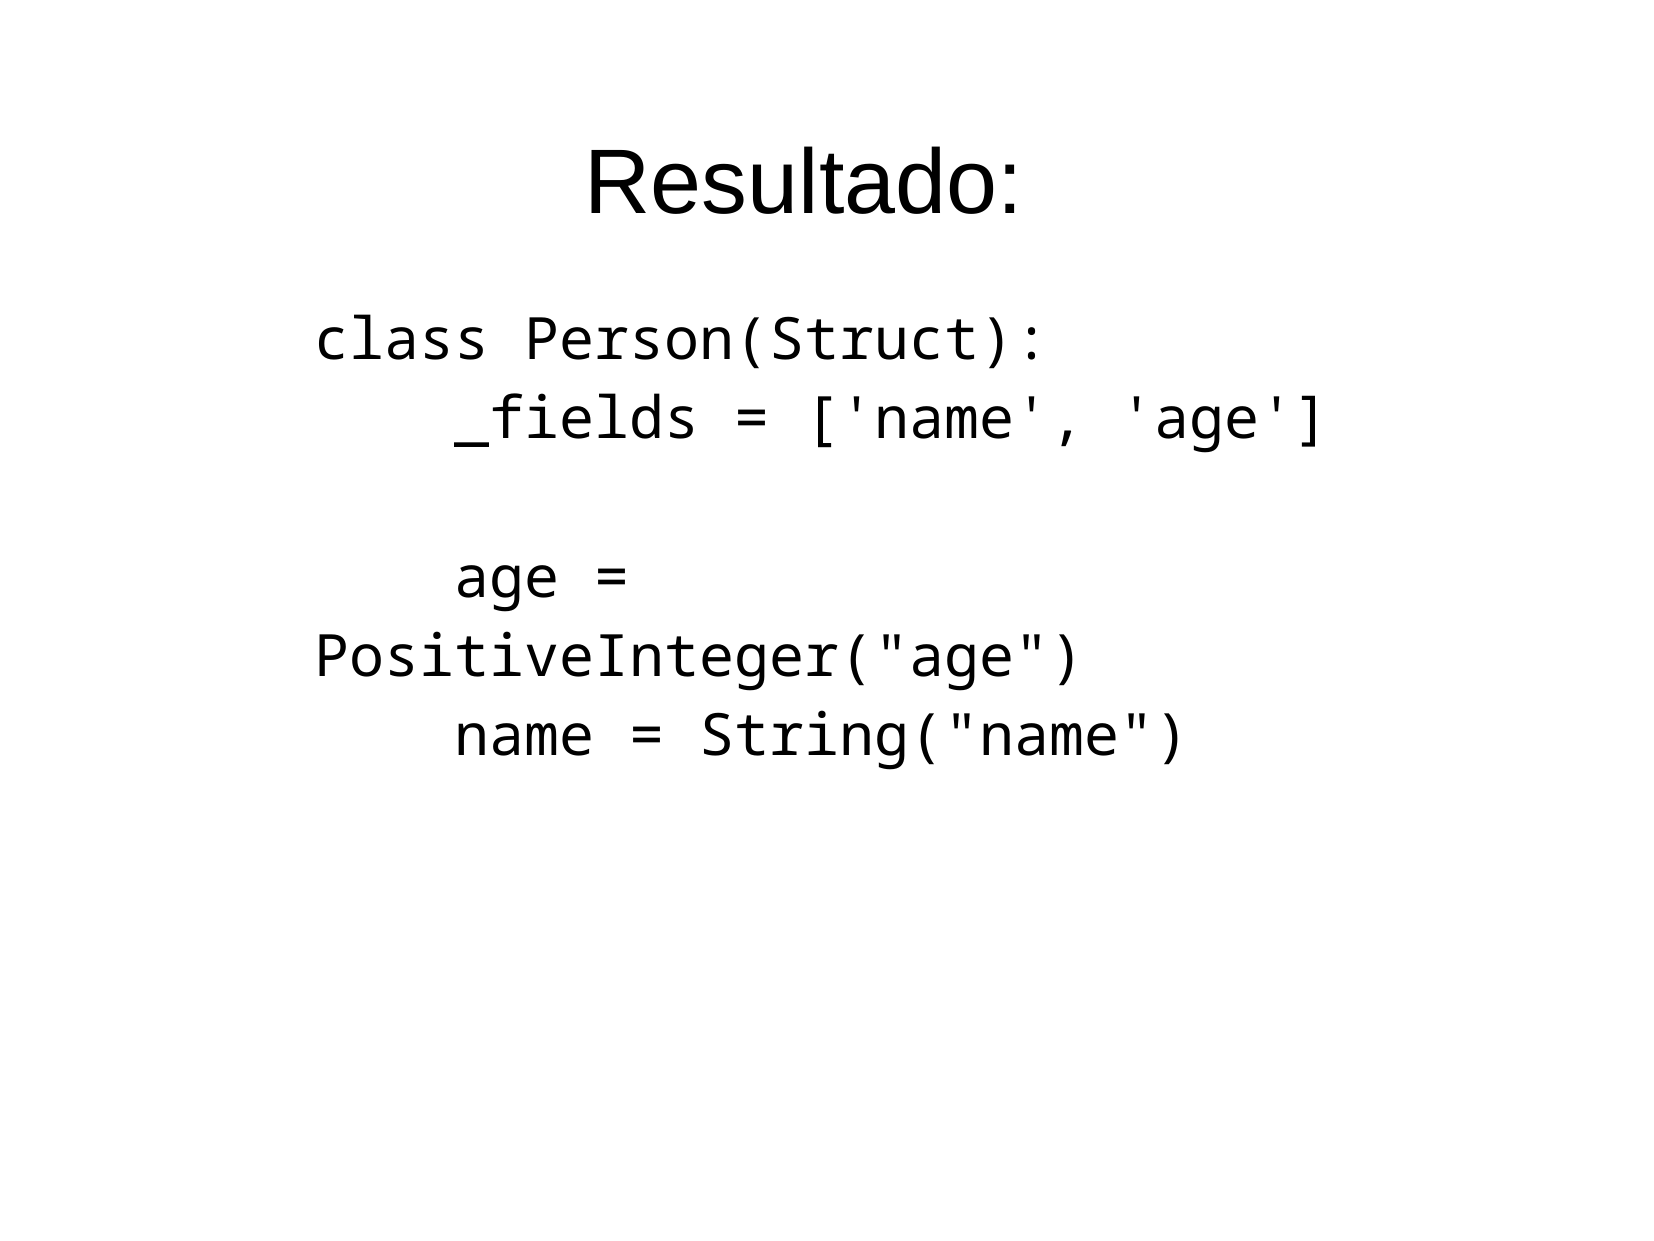

# Resultado:
class Person(Struct):
 _fields = ['name', 'age']
 age = PositiveInteger("age")
 name = String("name")